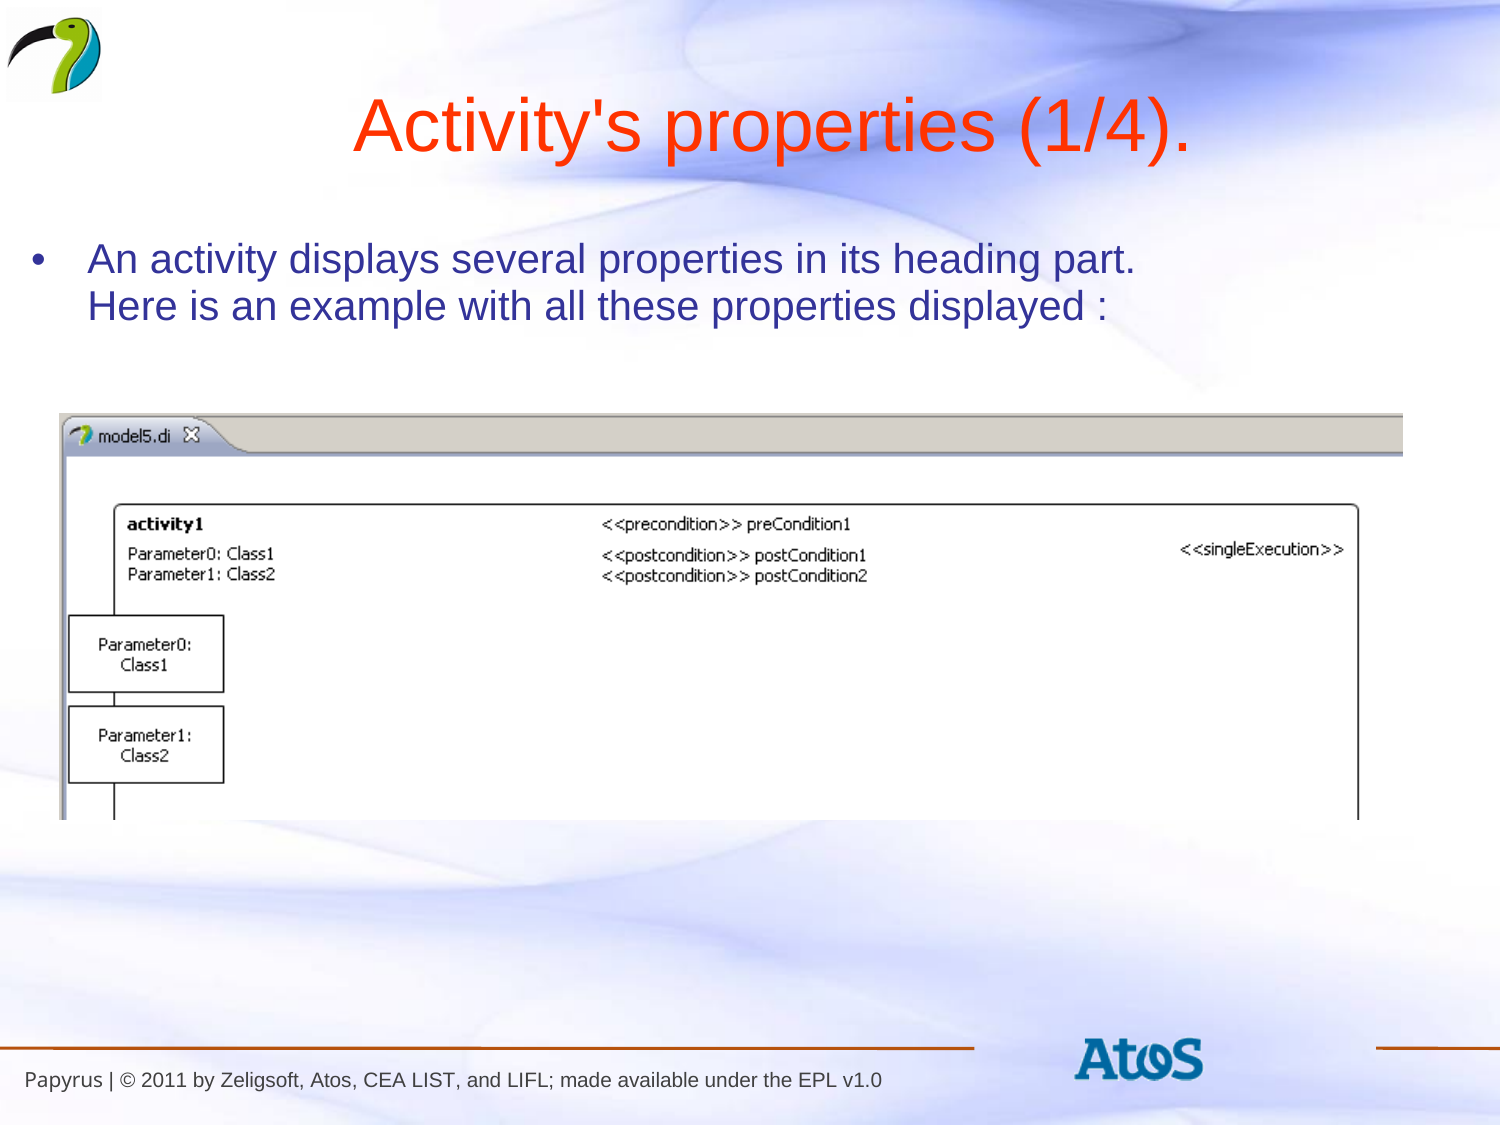

# Activity's properties (1/4).
An activity displays several properties in its heading part.
Here is an example with all these properties displayed :